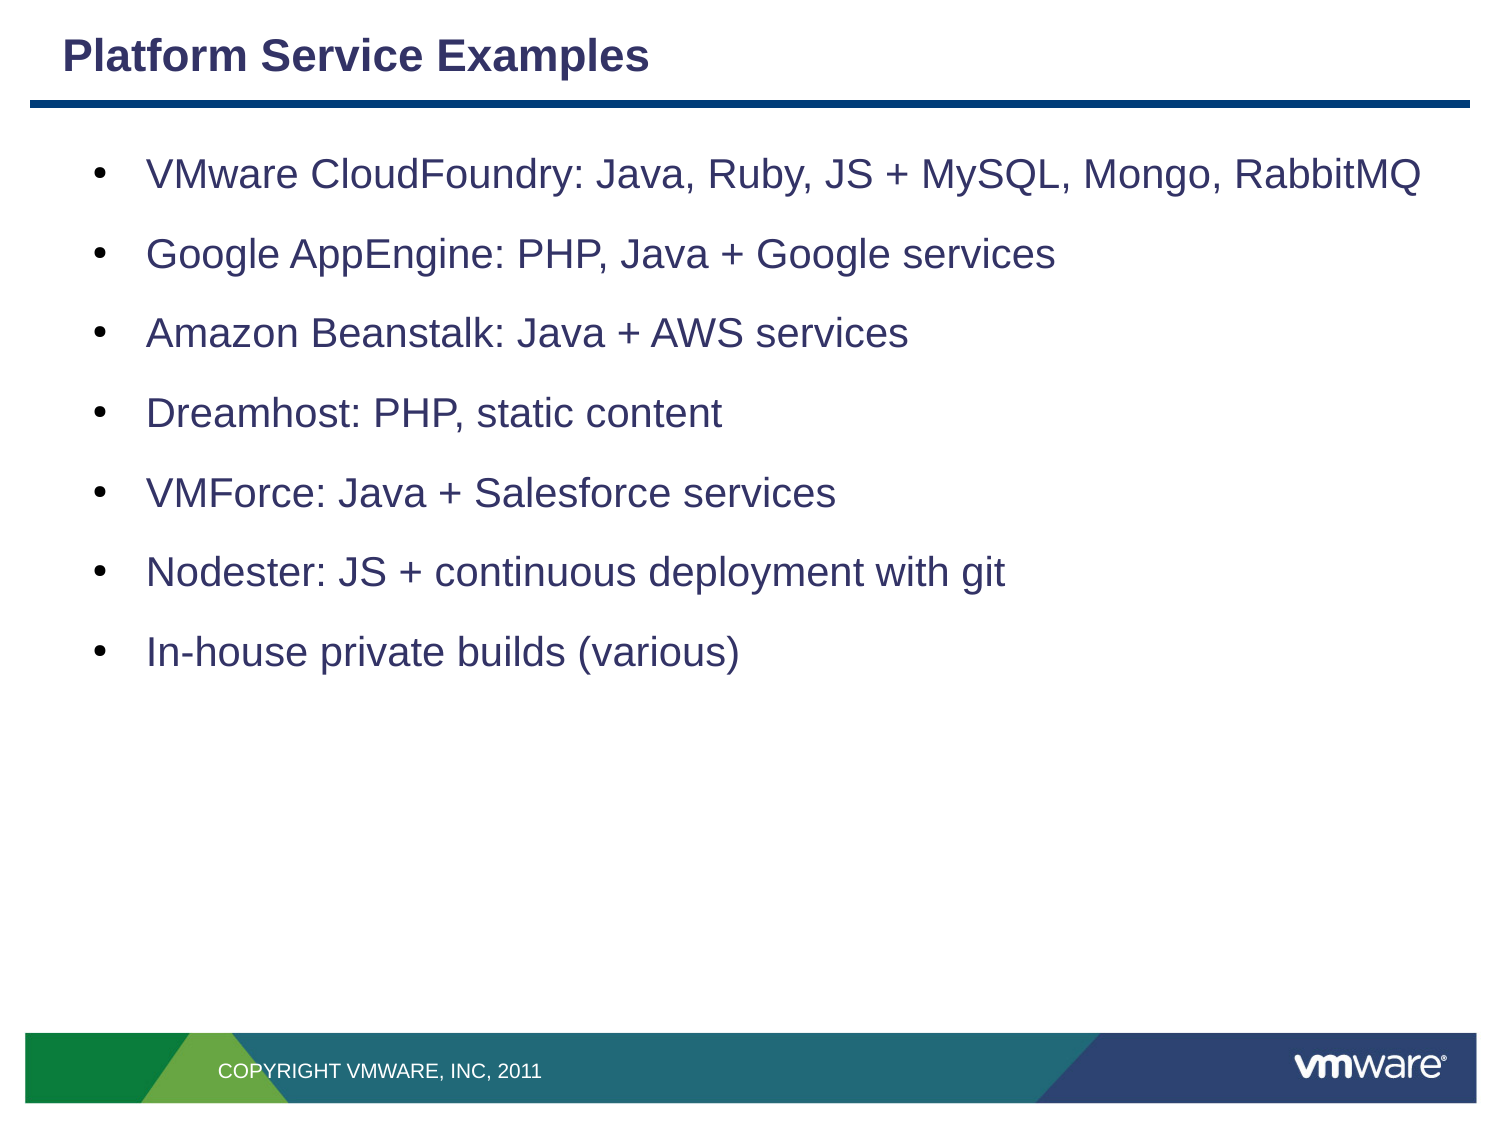

# Platform Service Examples
VMware CloudFoundry: Java, Ruby, JS + MySQL, Mongo, RabbitMQ
Google AppEngine: PHP, Java + Google services
Amazon Beanstalk: Java + AWS services
Dreamhost: PHP, static content
VMForce: Java + Salesforce services
Nodester: JS + continuous deployment with git
In-house private builds (various)